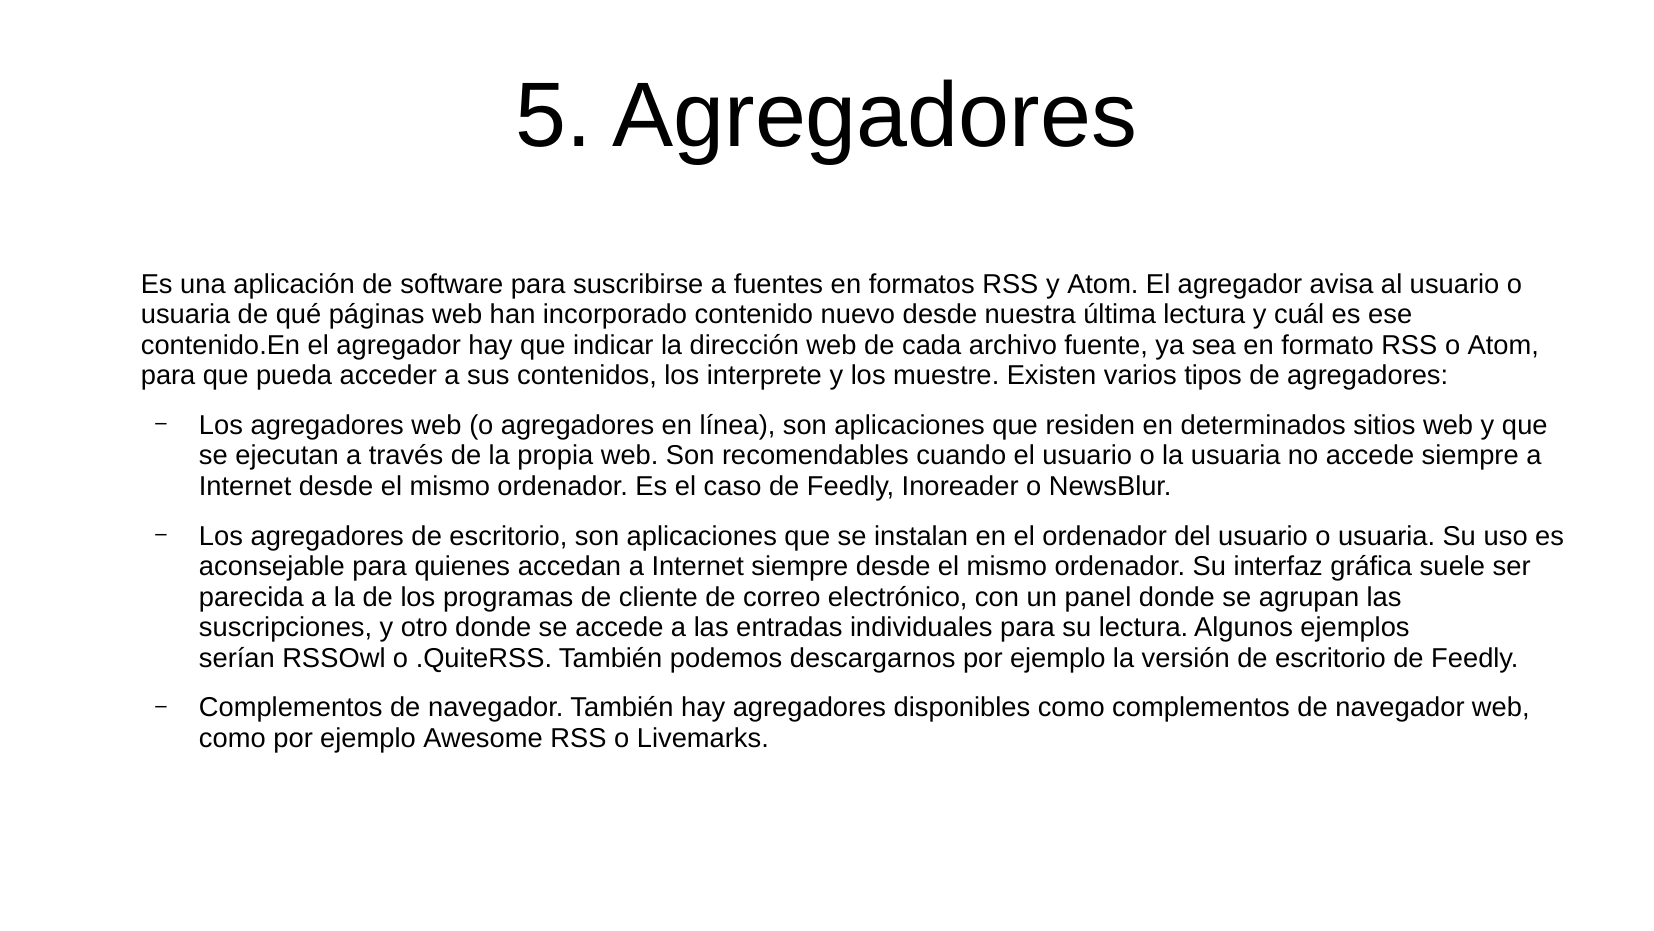

# 5. Agregadores
Es una aplicación de software para suscribirse a fuentes en formatos RSS y Atom. El agregador avisa al usuario o usuaria de qué páginas web han incorporado contenido nuevo desde nuestra última lectura y cuál es ese contenido.En el agregador hay que indicar la dirección web de cada archivo fuente, ya sea en formato RSS o Atom, para que pueda acceder a sus contenidos, los interprete y los muestre. Existen varios tipos de agregadores:
Los agregadores web (o agregadores en línea), son aplicaciones que residen en determinados sitios web y que se ejecutan a través de la propia web. Son recomendables cuando el usuario o la usuaria no accede siempre a Internet desde el mismo ordenador. Es el caso de Feedly, Inoreader o NewsBlur.
Los agregadores de escritorio, son aplicaciones que se instalan en el ordenador del usuario o usuaria. Su uso es aconsejable para quienes accedan a Internet siempre desde el mismo ordenador. Su interfaz gráfica suele ser parecida a la de los programas de cliente de correo electrónico, con un panel donde se agrupan las suscripciones, y otro donde se accede a las entradas individuales para su lectura. Algunos ejemplos serían RSSOwl o .QuiteRSS. También podemos descargarnos por ejemplo la versión de escritorio de Feedly.
Complementos de navegador. También hay agregadores disponibles como complementos de navegador web, como por ejemplo Awesome RSS o Livemarks.